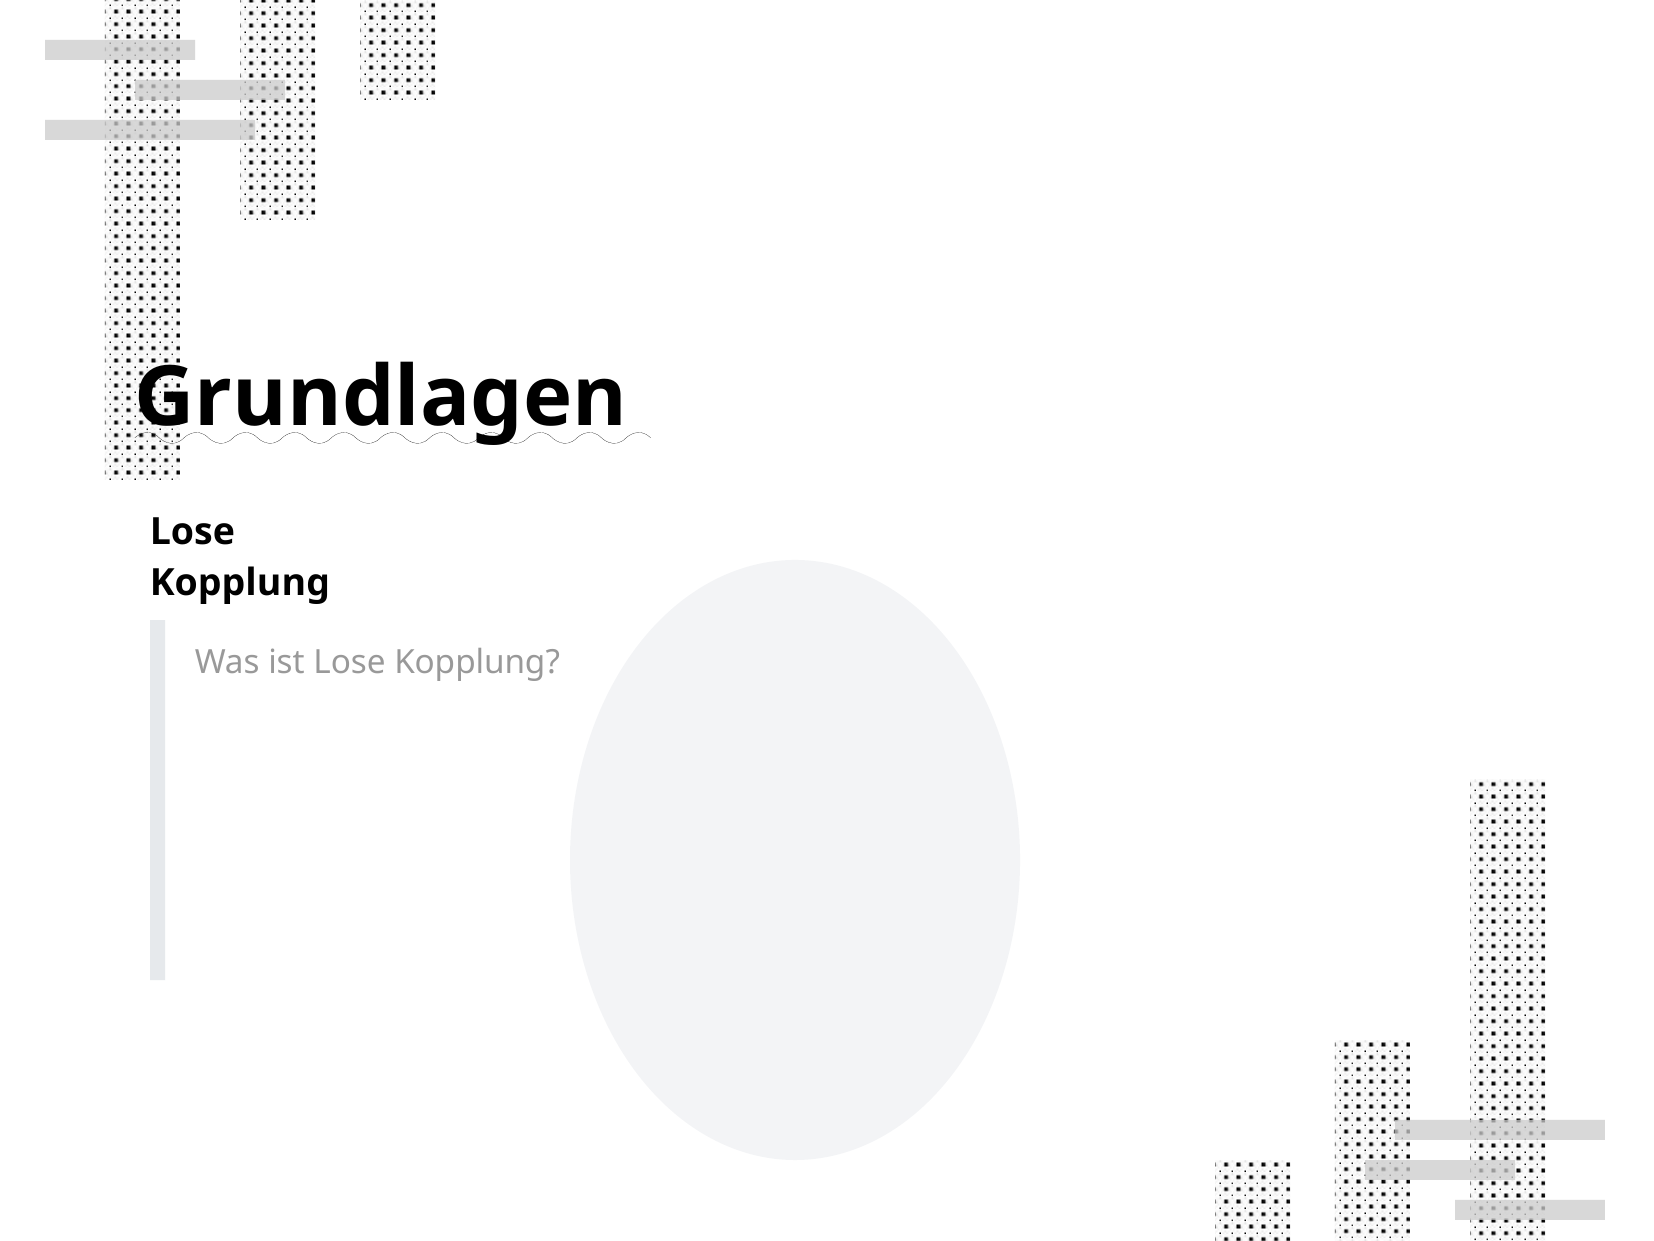

Grundlagen
Lose Kopplung
Was ist Lose Kopplung?